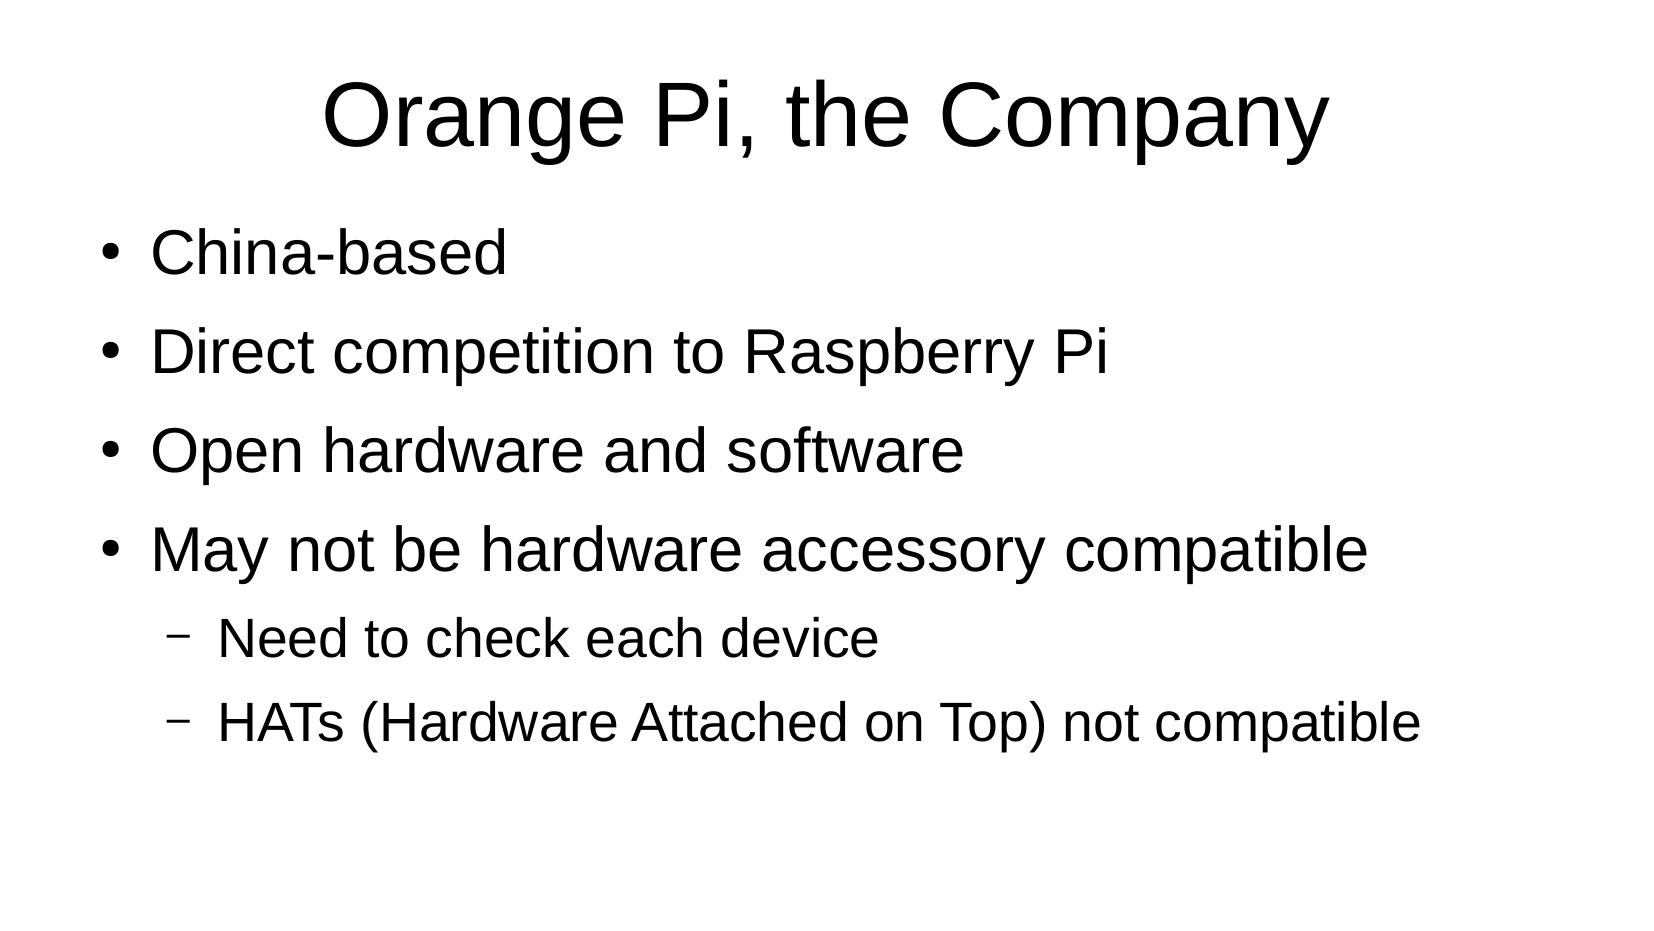

# Orange Pi, the Company
China-based
Direct competition to Raspberry Pi
Open hardware and software
May not be hardware accessory compatible
Need to check each device
HATs (Hardware Attached on Top) not compatible